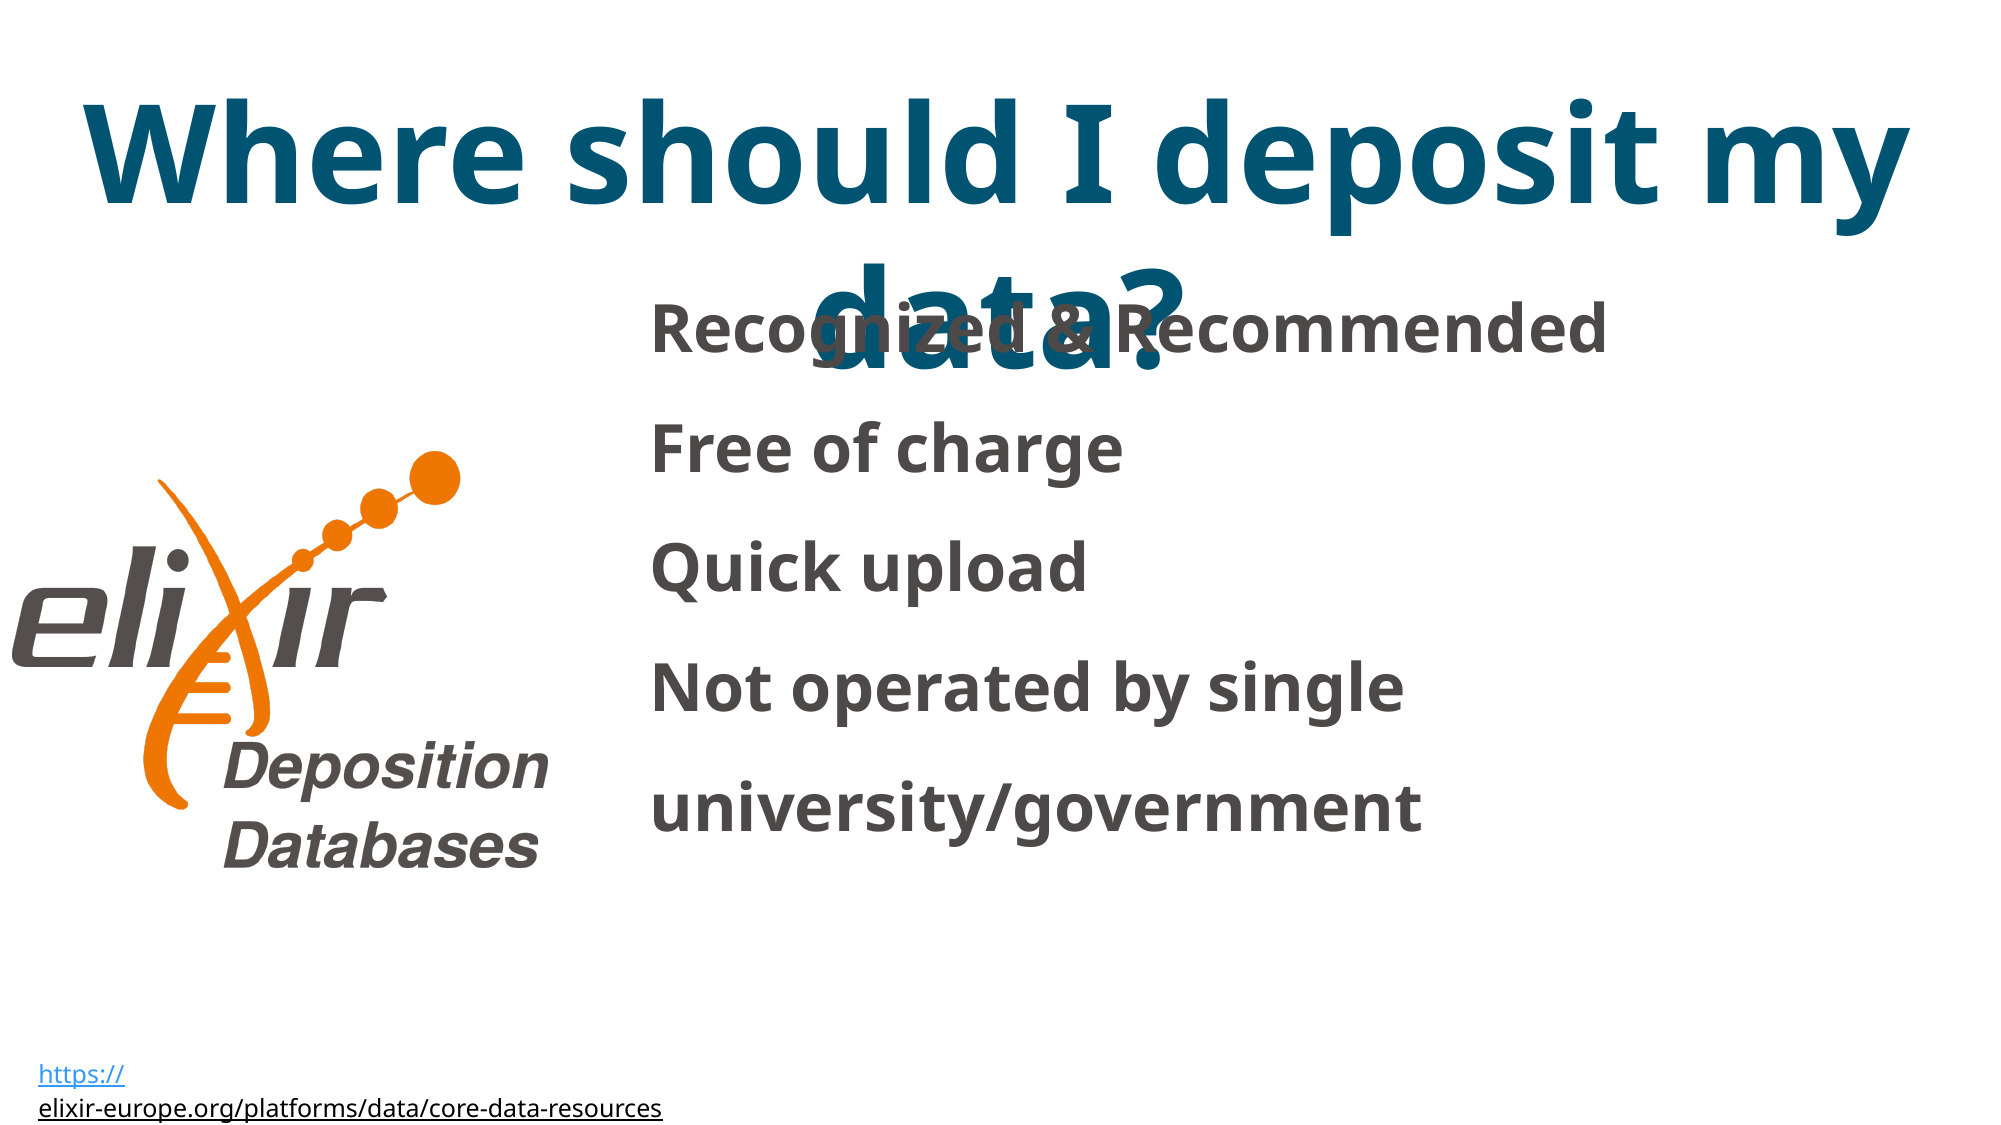

Where should I deposit my data?
Recognized & Recommended
Free of charge
Quick upload
Not operated by single university/government
https://elixir-europe.org/platforms/data/core-data-resources
https://elixir-europe.org/platforms/data/elixir-deposition-databases